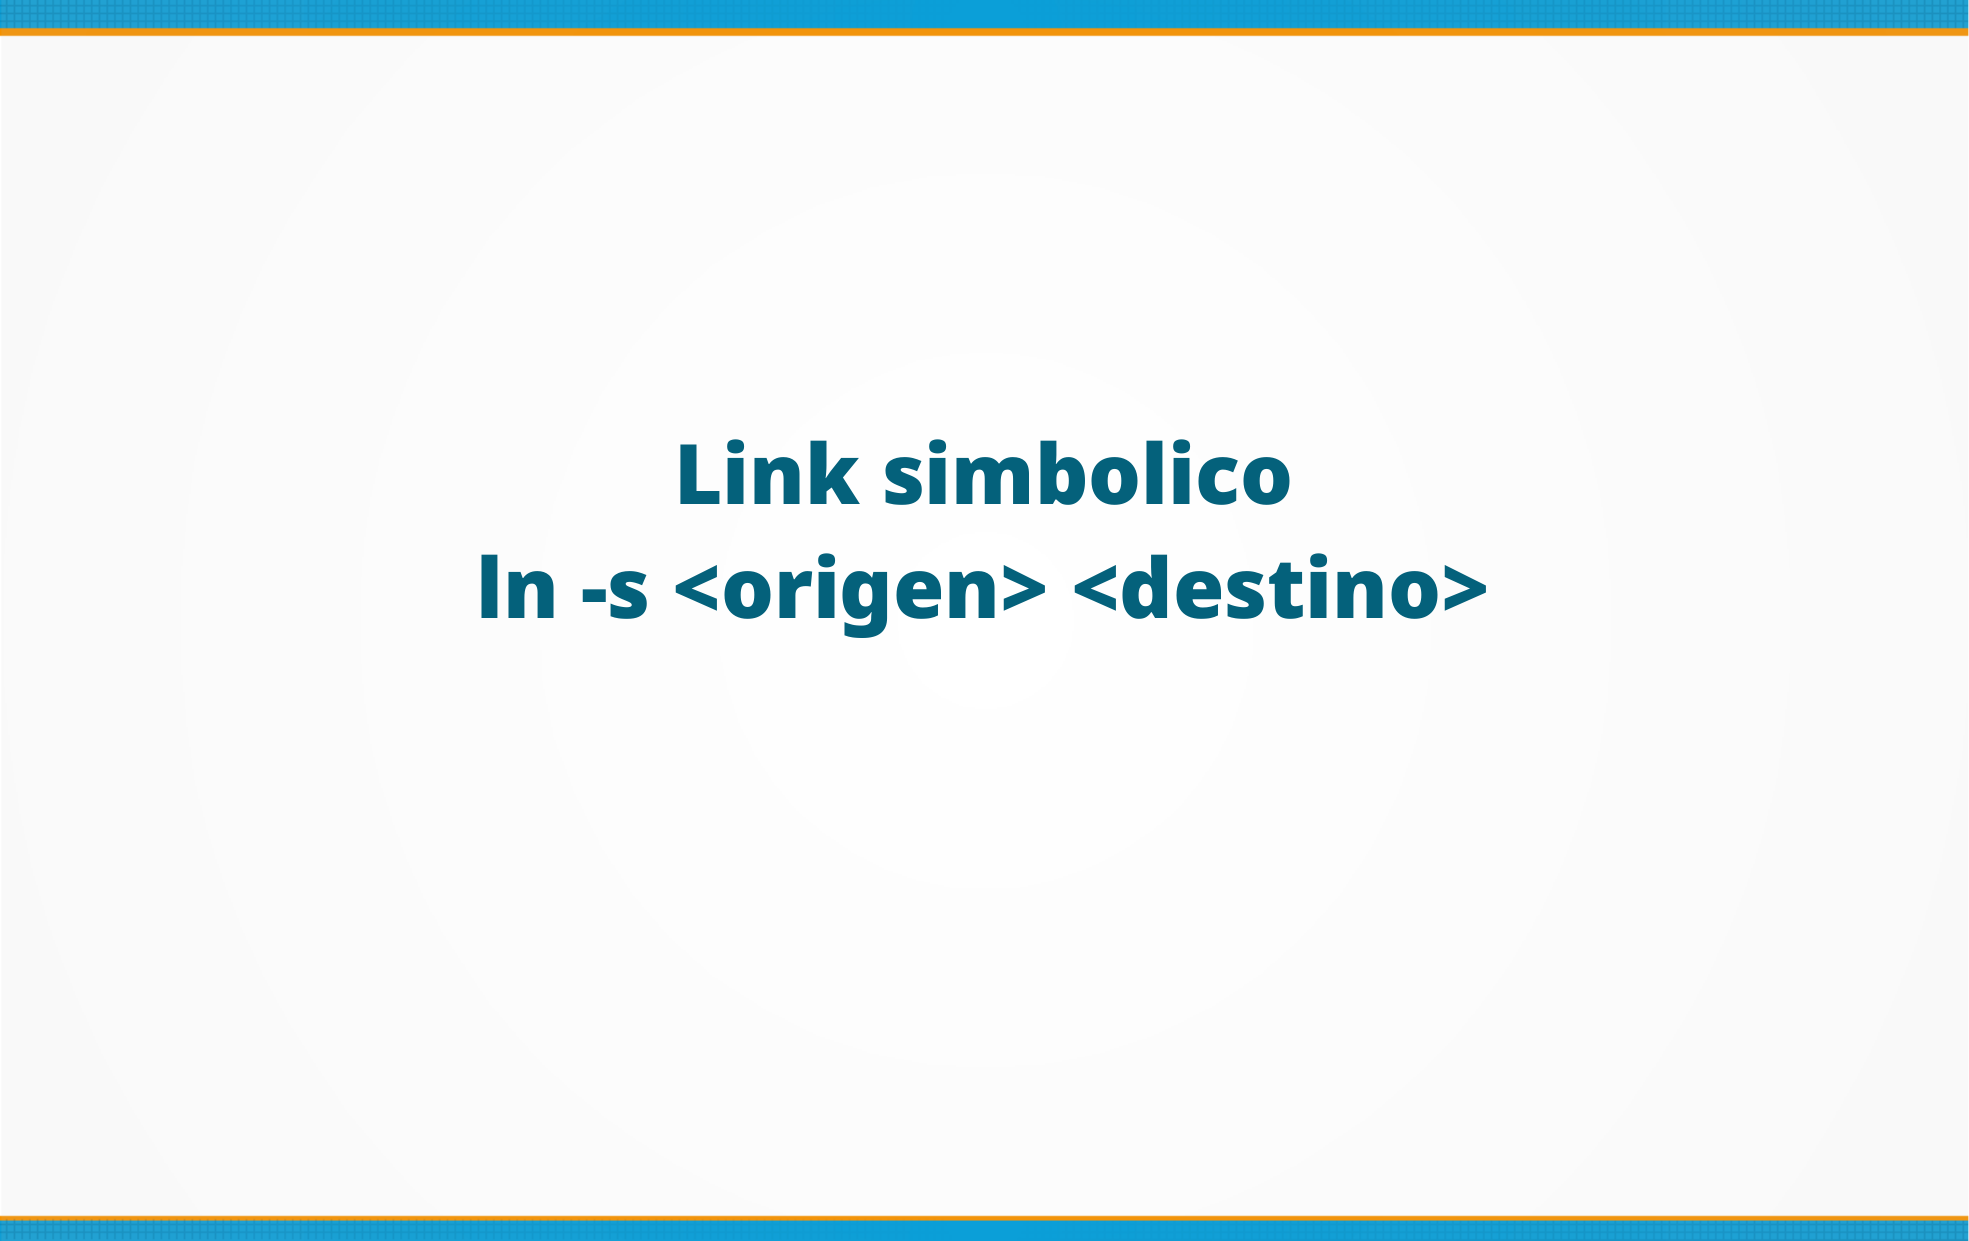

# Link simbolico
ln -s <origen> <destino>